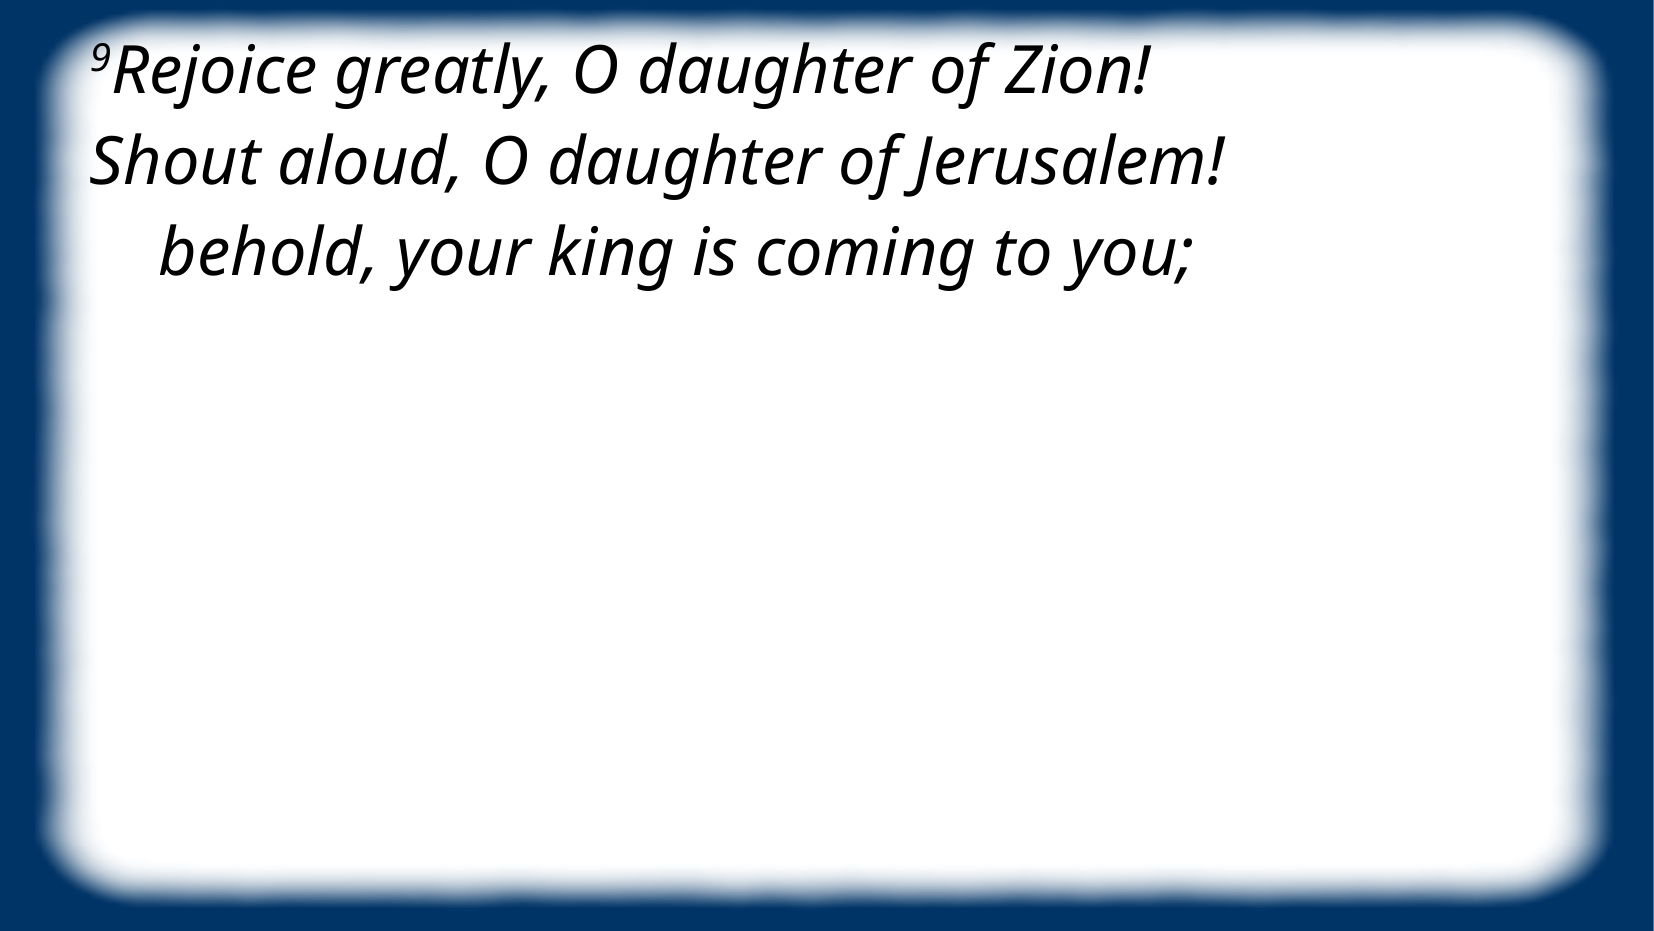

9Rejoice greatly, O daughter of Zion!
Shout aloud, O daughter of Jerusalem!
 behold, your king is coming to you;